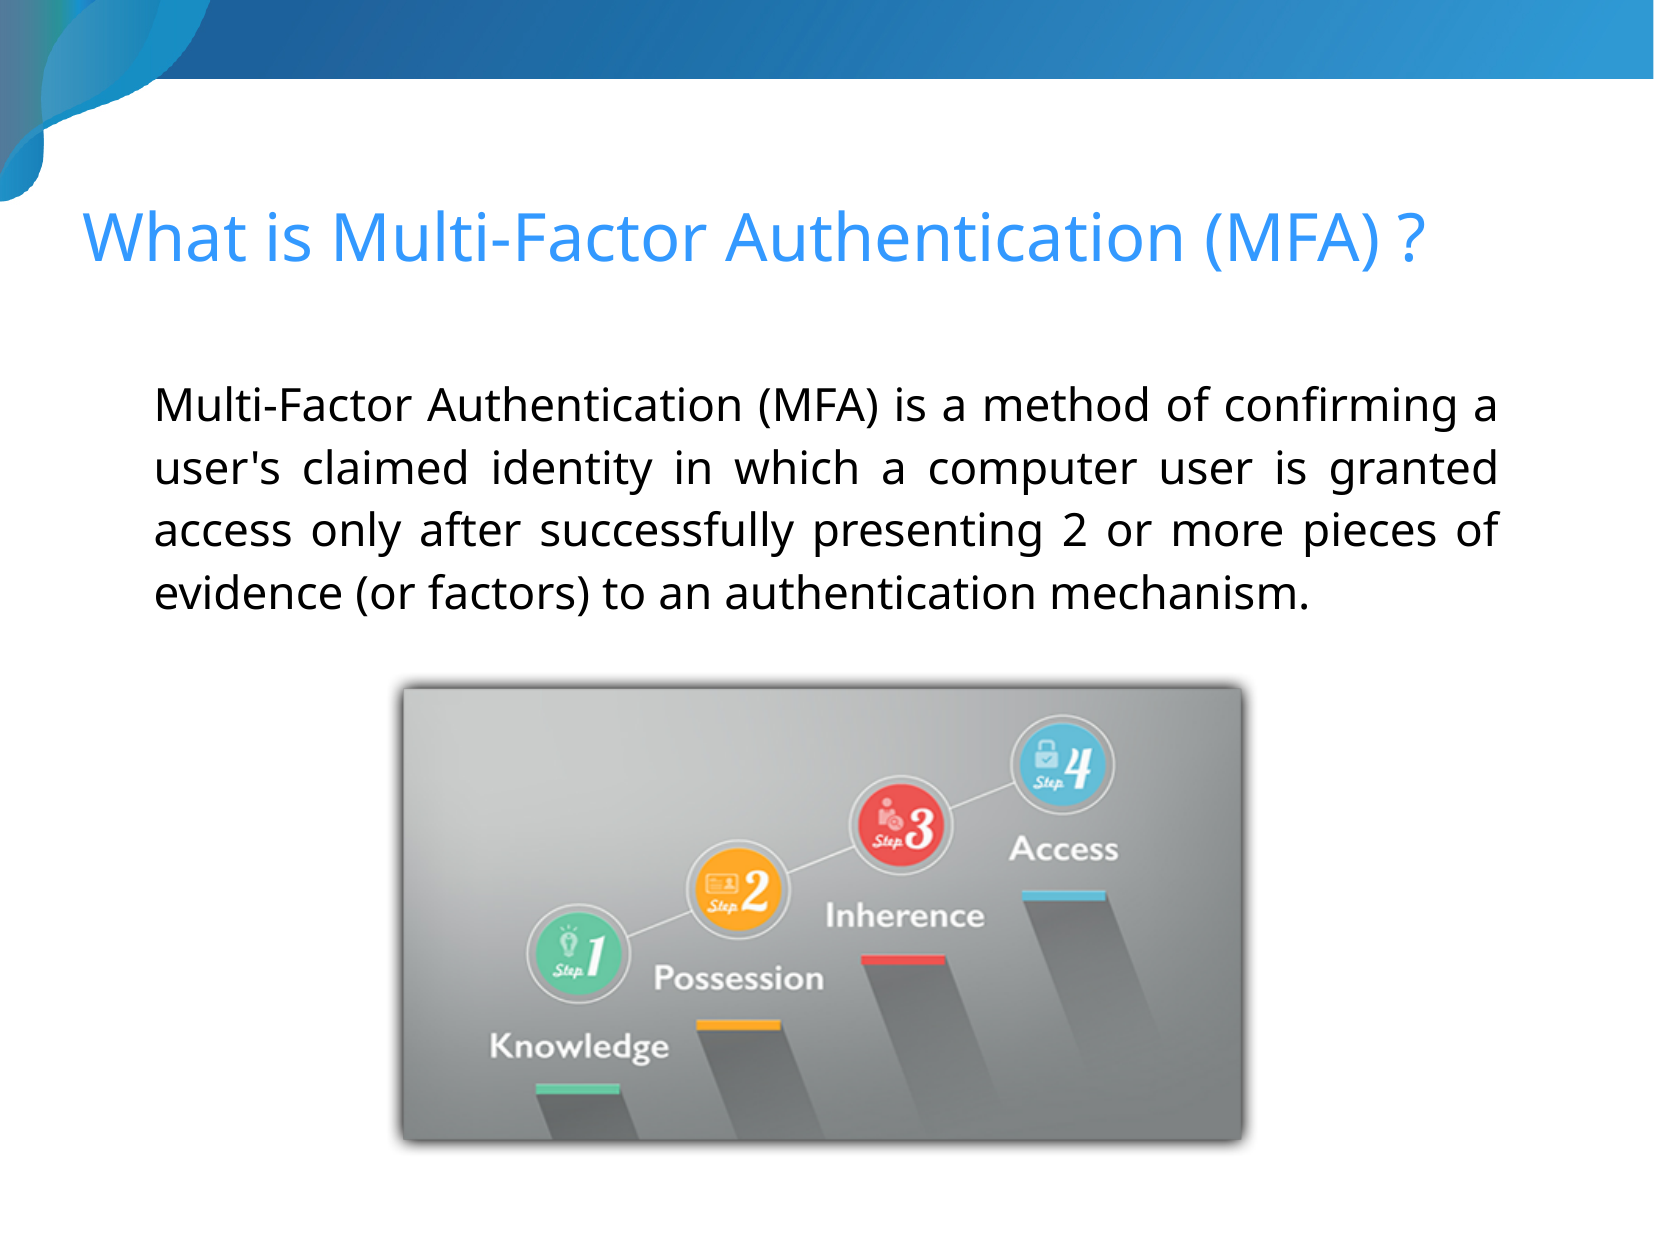

# What is Multi-Factor Authentication (MFA) ?
Multi-Factor Authentication (MFA) is a method of confirming a user's claimed identity in which a computer user is granted access only after successfully presenting 2 or more pieces of evidence (or factors) to an authentication mechanism.